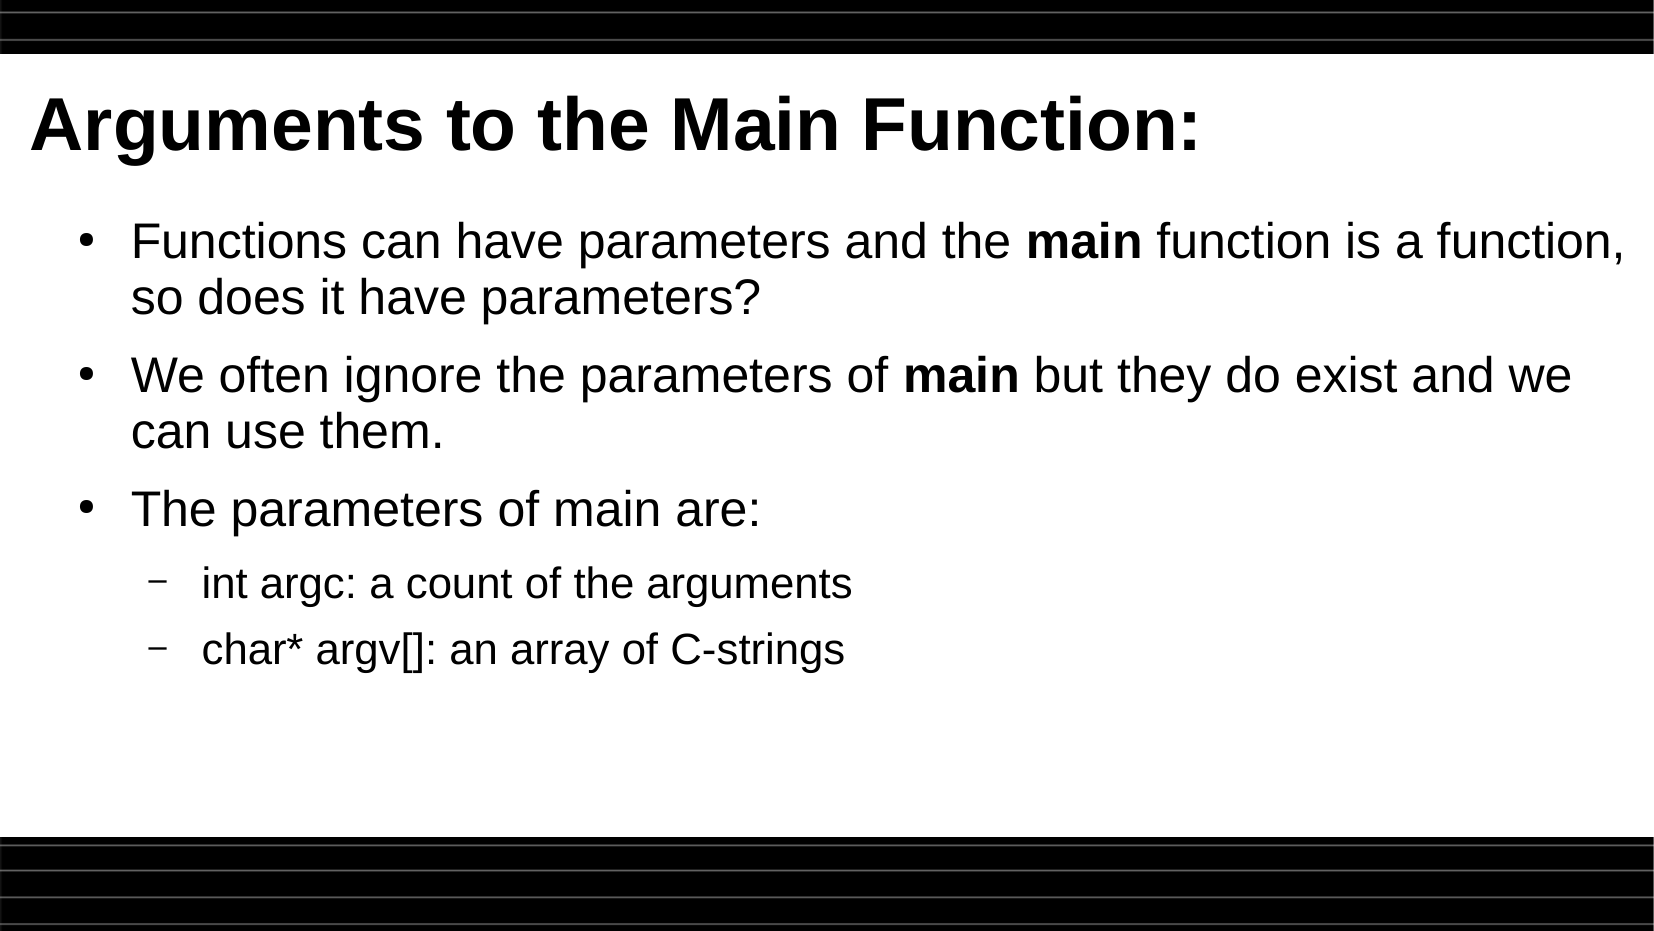

Arguments to the Main Function:
# Functions can have parameters and the main function is a function, so does it have parameters?
We often ignore the parameters of main but they do exist and we can use them.
The parameters of main are:
int argc: a count of the arguments
char* argv[]: an array of C-strings